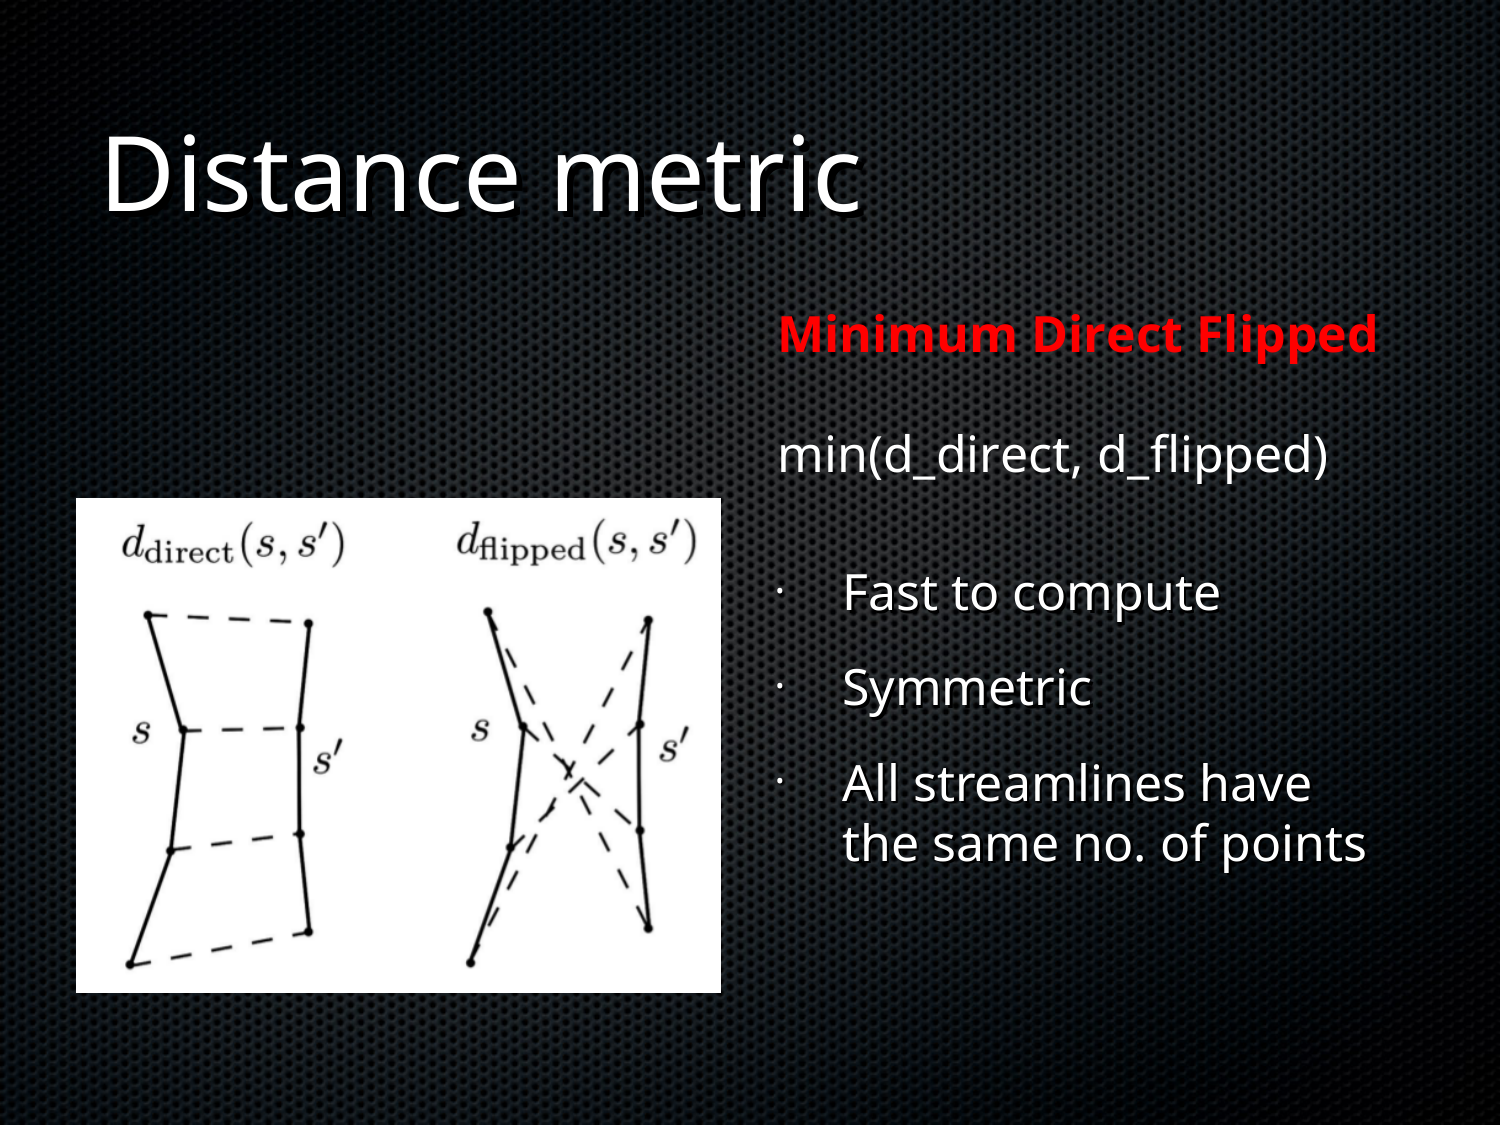

# Distance metric
Minimum Direct Flipped
min(d_direct, d_flipped)
Fast to compute
Symmetric
All streamlines have the same no. of points